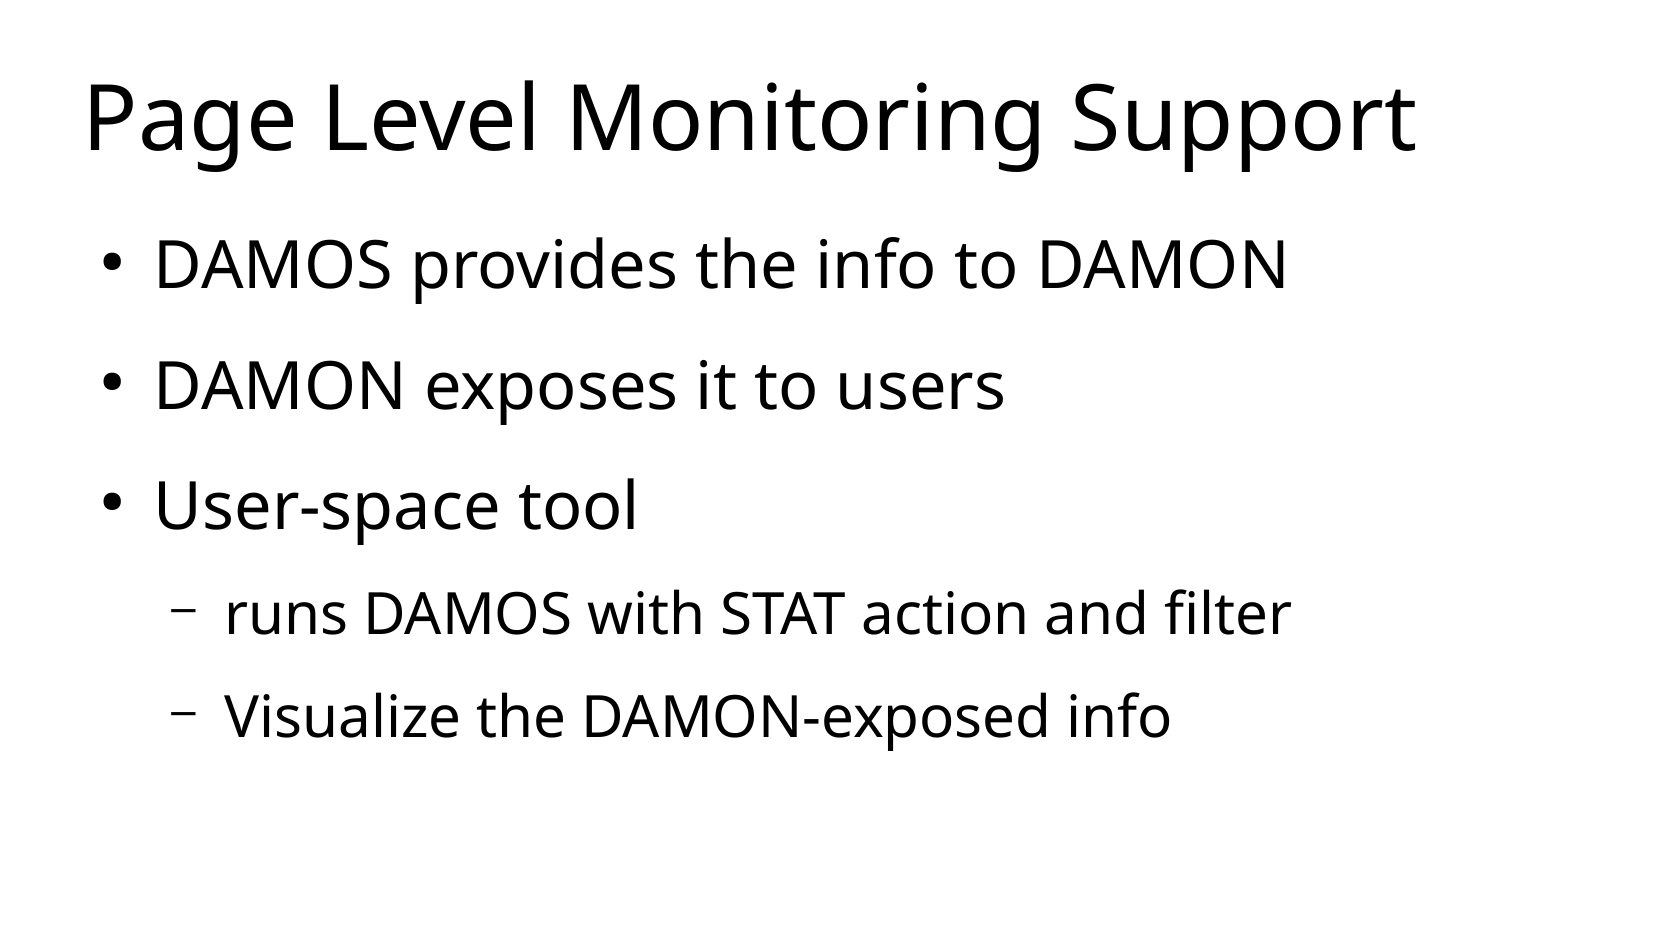

# Page Level Monitoring Support
DAMOS provides the info to DAMON
DAMON exposes it to users
User-space tool
runs DAMOS with STAT action and filter
Visualize the DAMON-exposed info